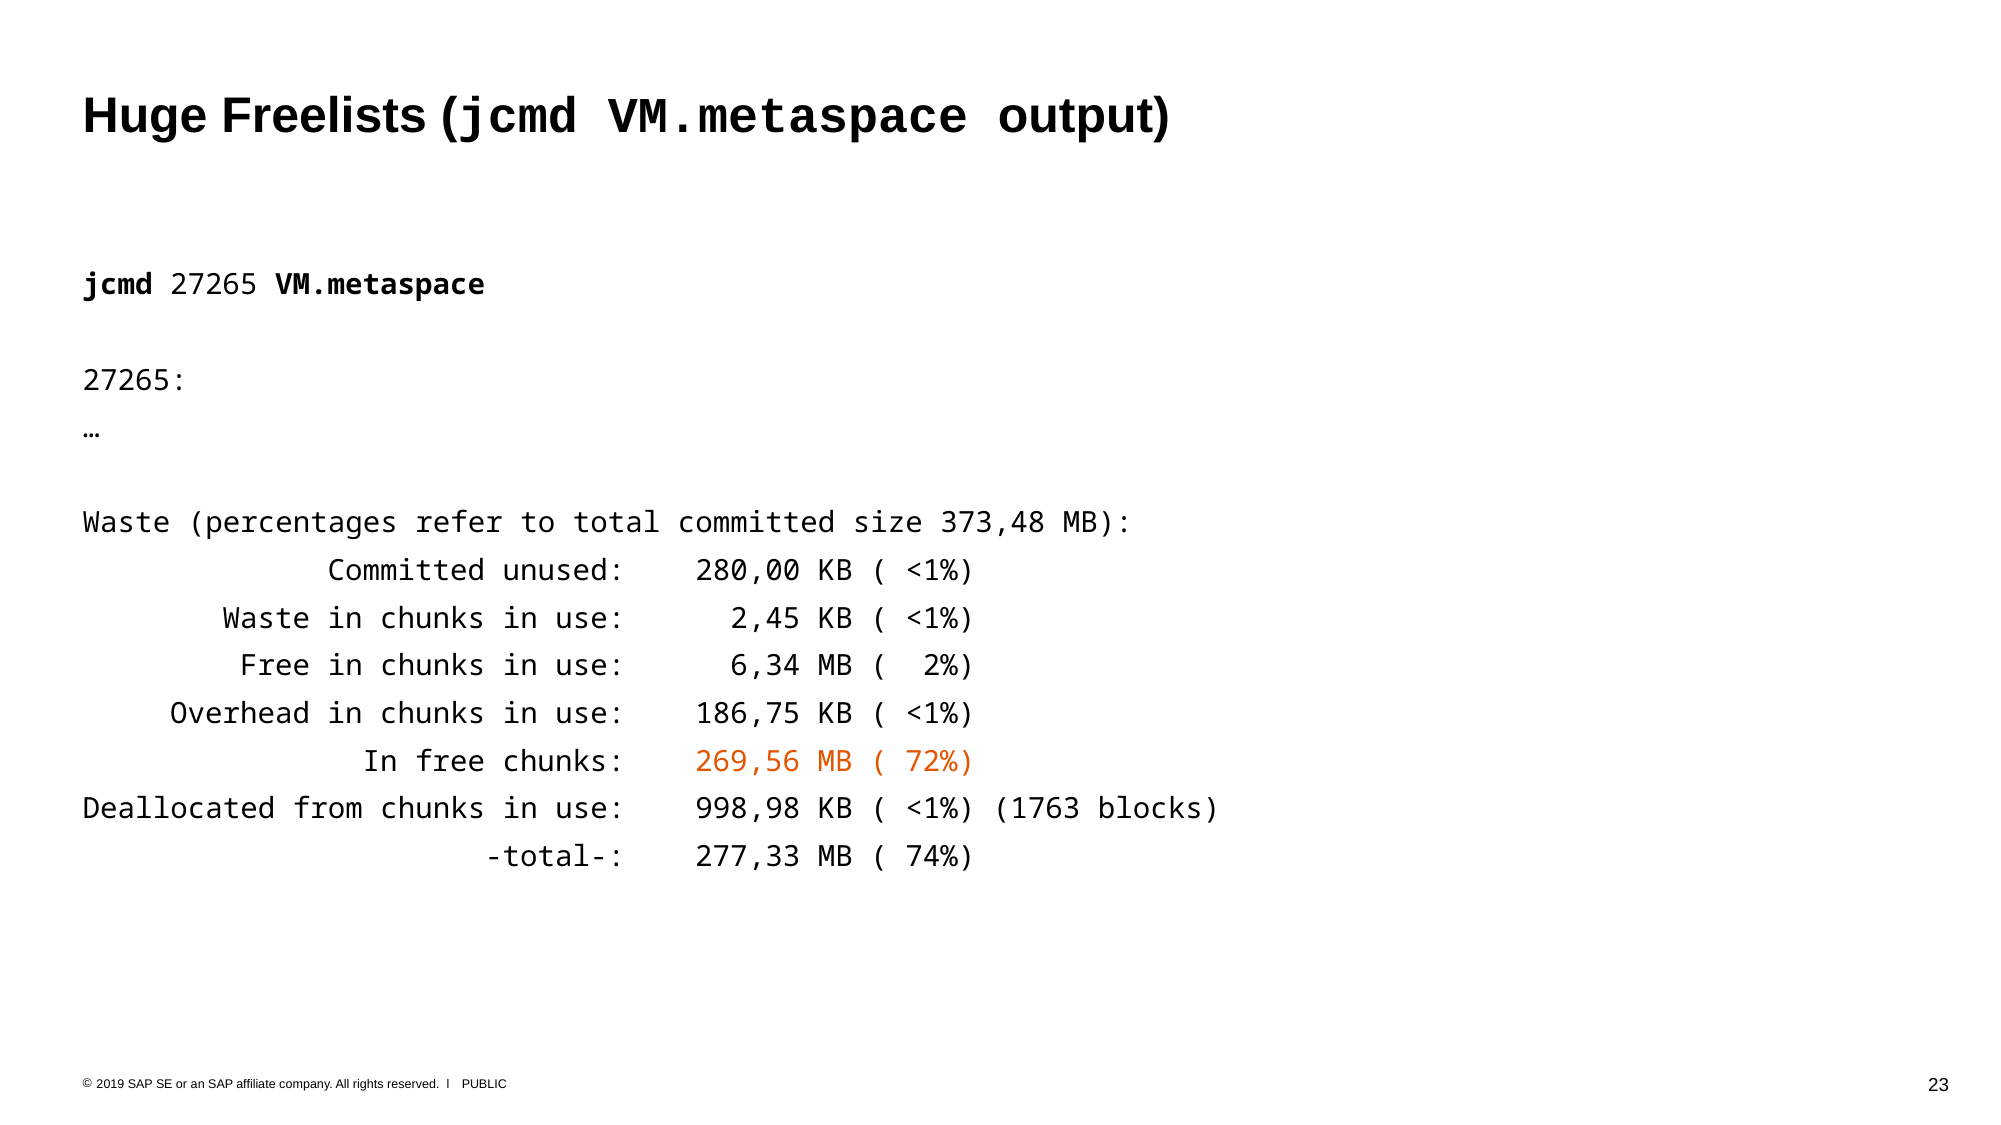

Huge Freelists (jcmd VM.metaspace output)
# jcmd 27265 VM.metaspace
27265:
…
Waste (percentages refer to total committed size 373,48 MB):
 Committed unused: 280,00 KB ( <1%)
 Waste in chunks in use: 2,45 KB ( <1%)
 Free in chunks in use: 6,34 MB ( 2%)
 Overhead in chunks in use: 186,75 KB ( <1%)
 In free chunks: 269,56 MB ( 72%)
Deallocated from chunks in use: 998,98 KB ( <1%) (1763 blocks)
 -total-: 277,33 MB ( 74%)